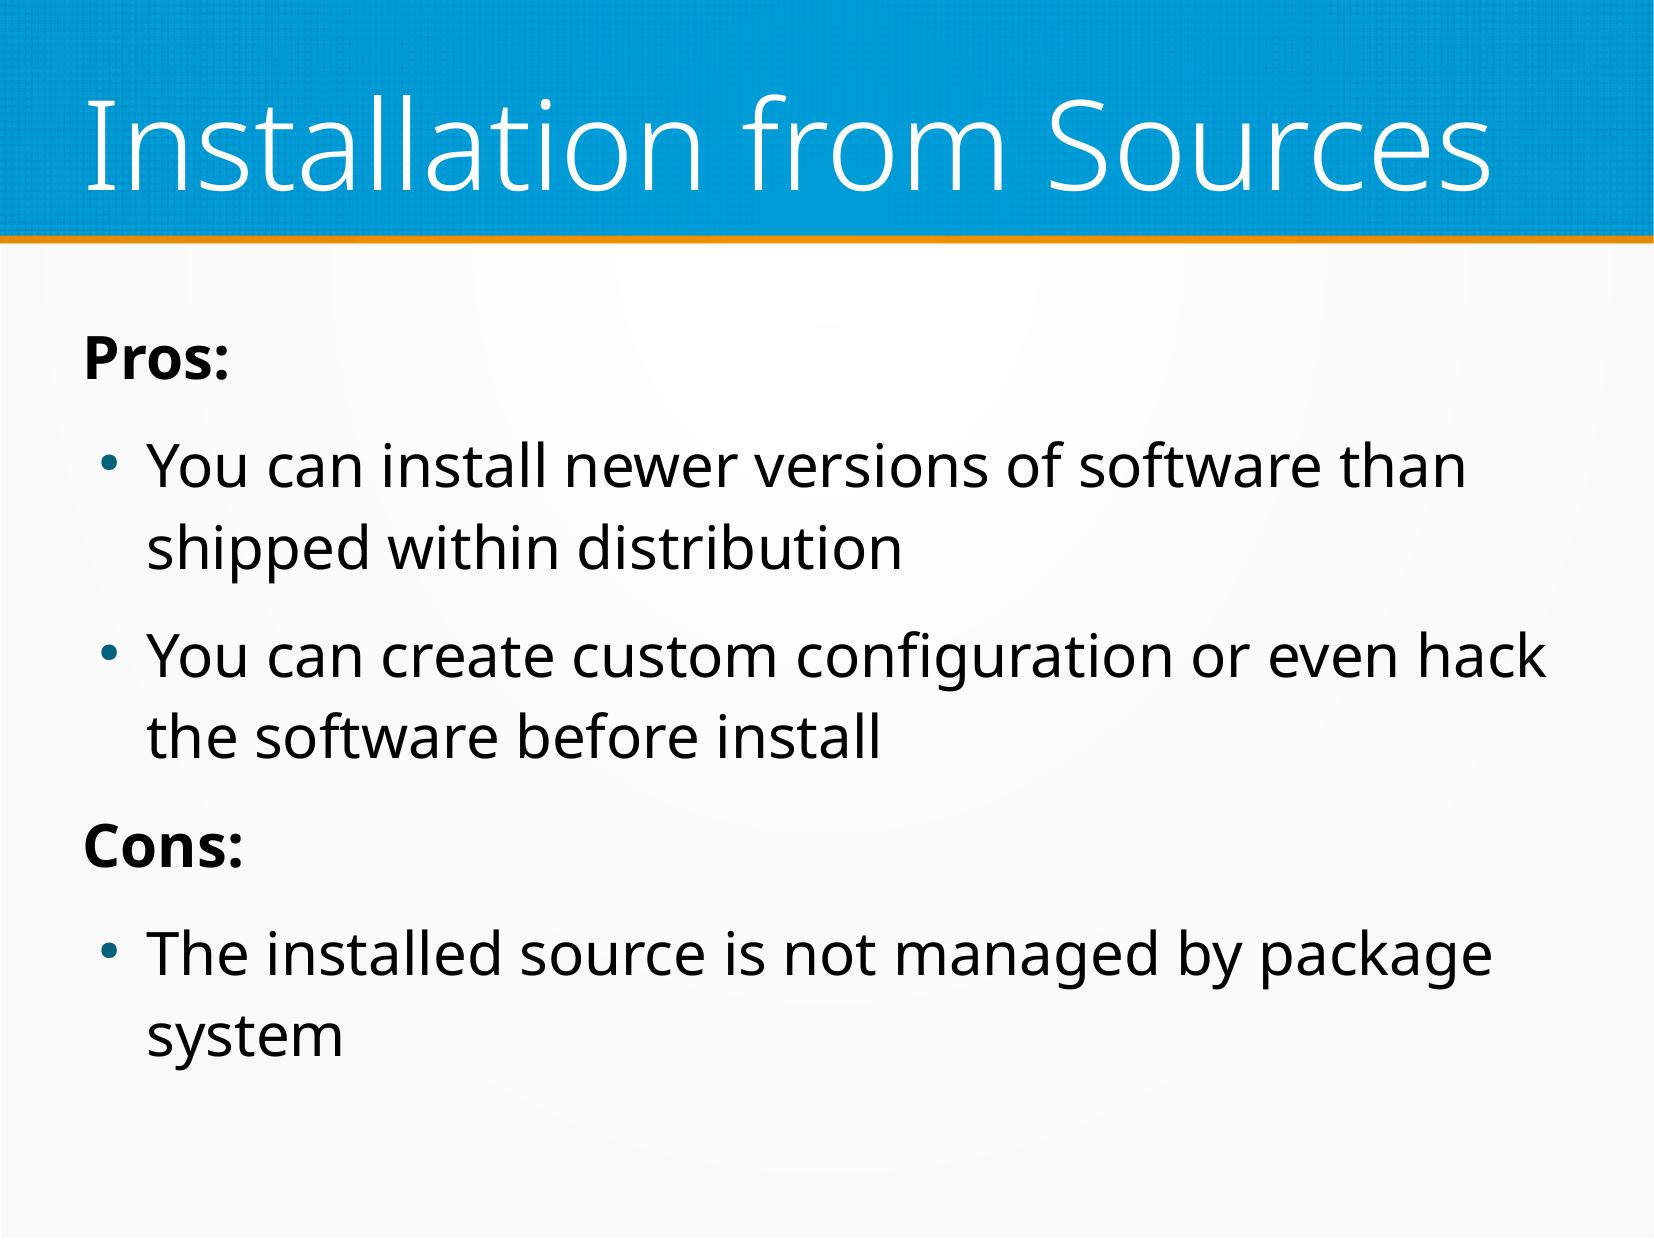

# Installation from Sources
Pros:
You can install newer versions of software than shipped within distribution
You can create custom configuration or even hack the software before install
Cons:
The installed source is not managed by package system